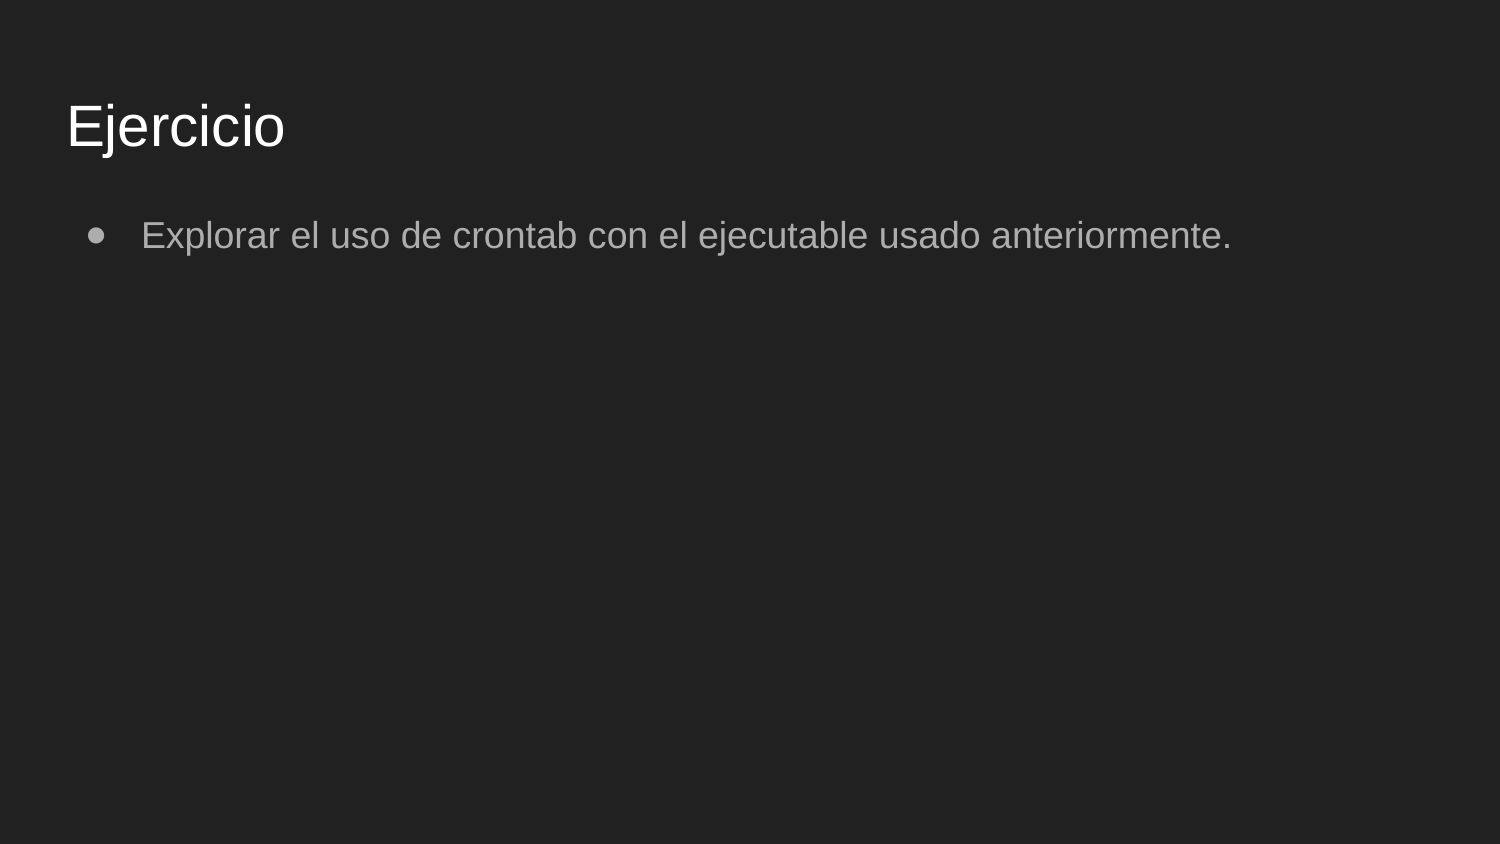

# Ejercicio
Explorar el uso de crontab con el ejecutable usado anteriormente.